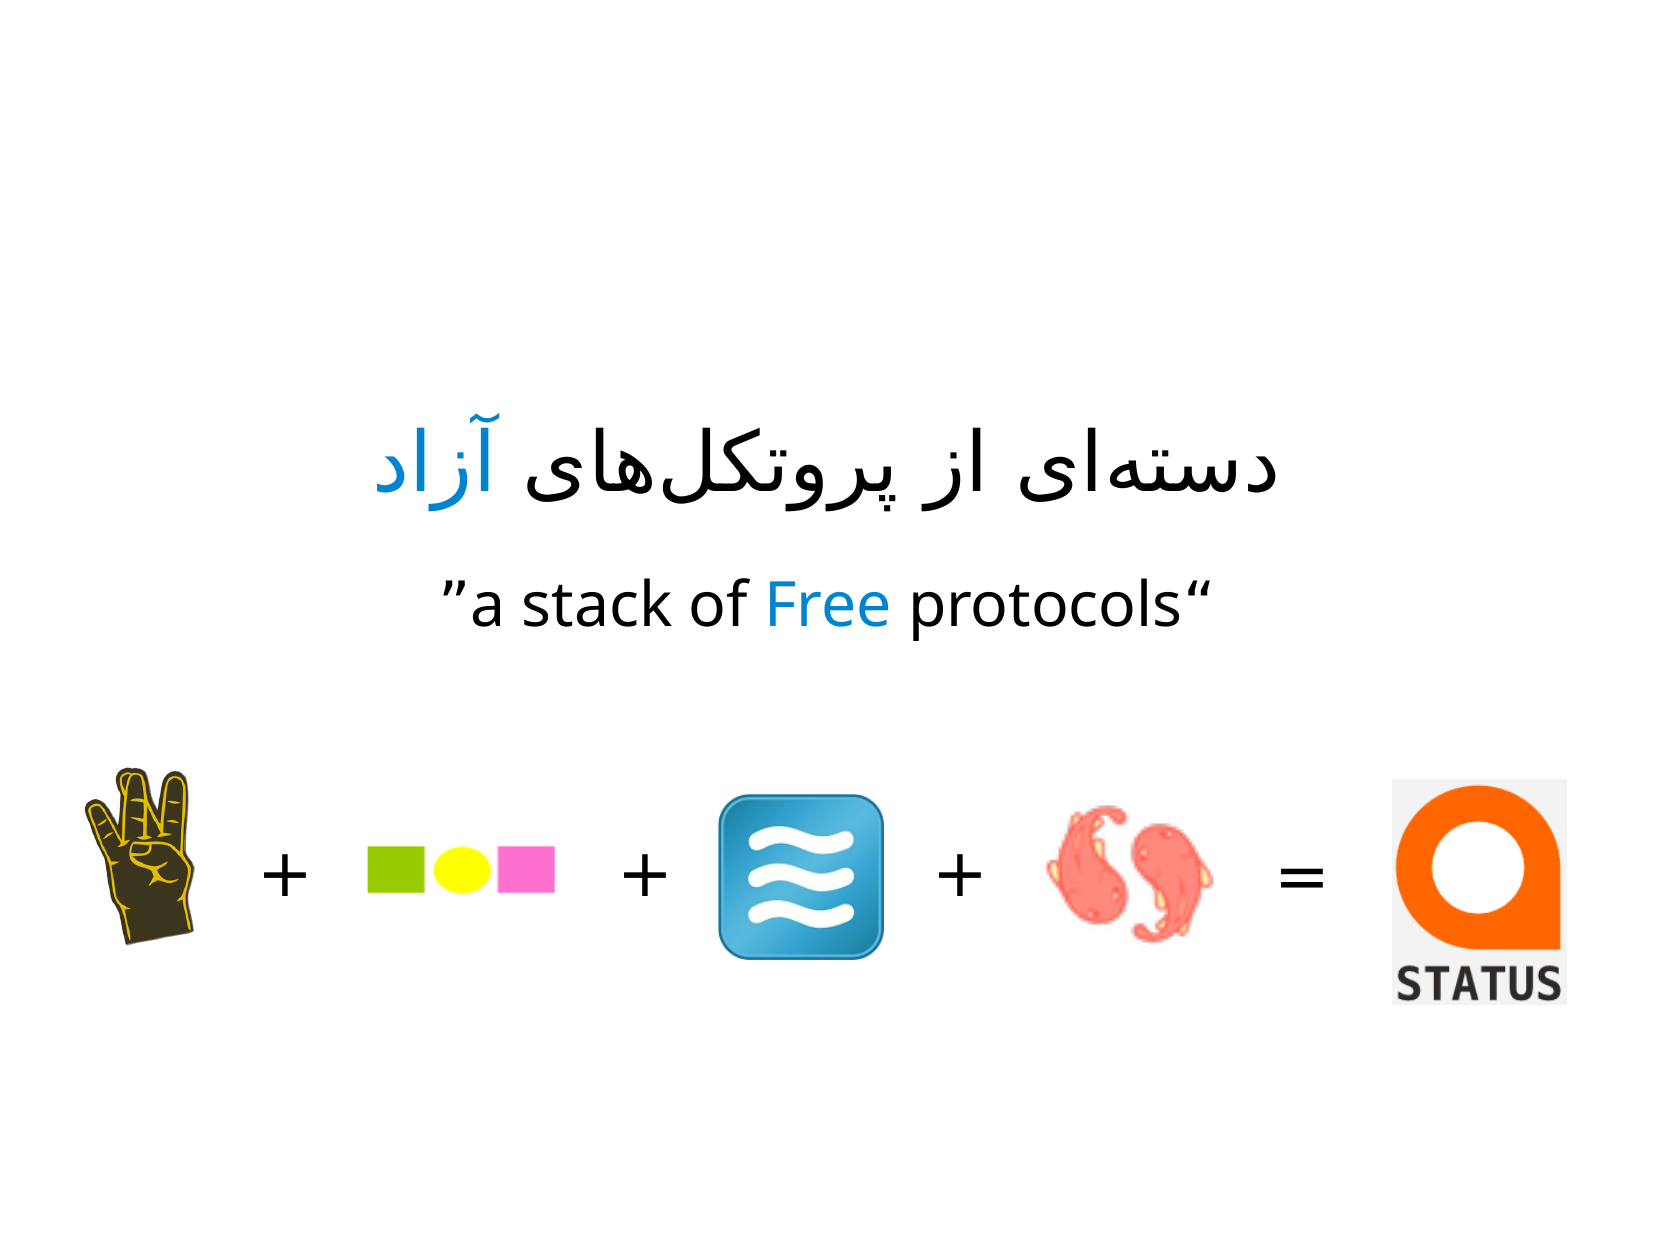

# دسته‌ای از پروتکل‌های آزاد
“a stack of Free protocols”
+
+
+
=